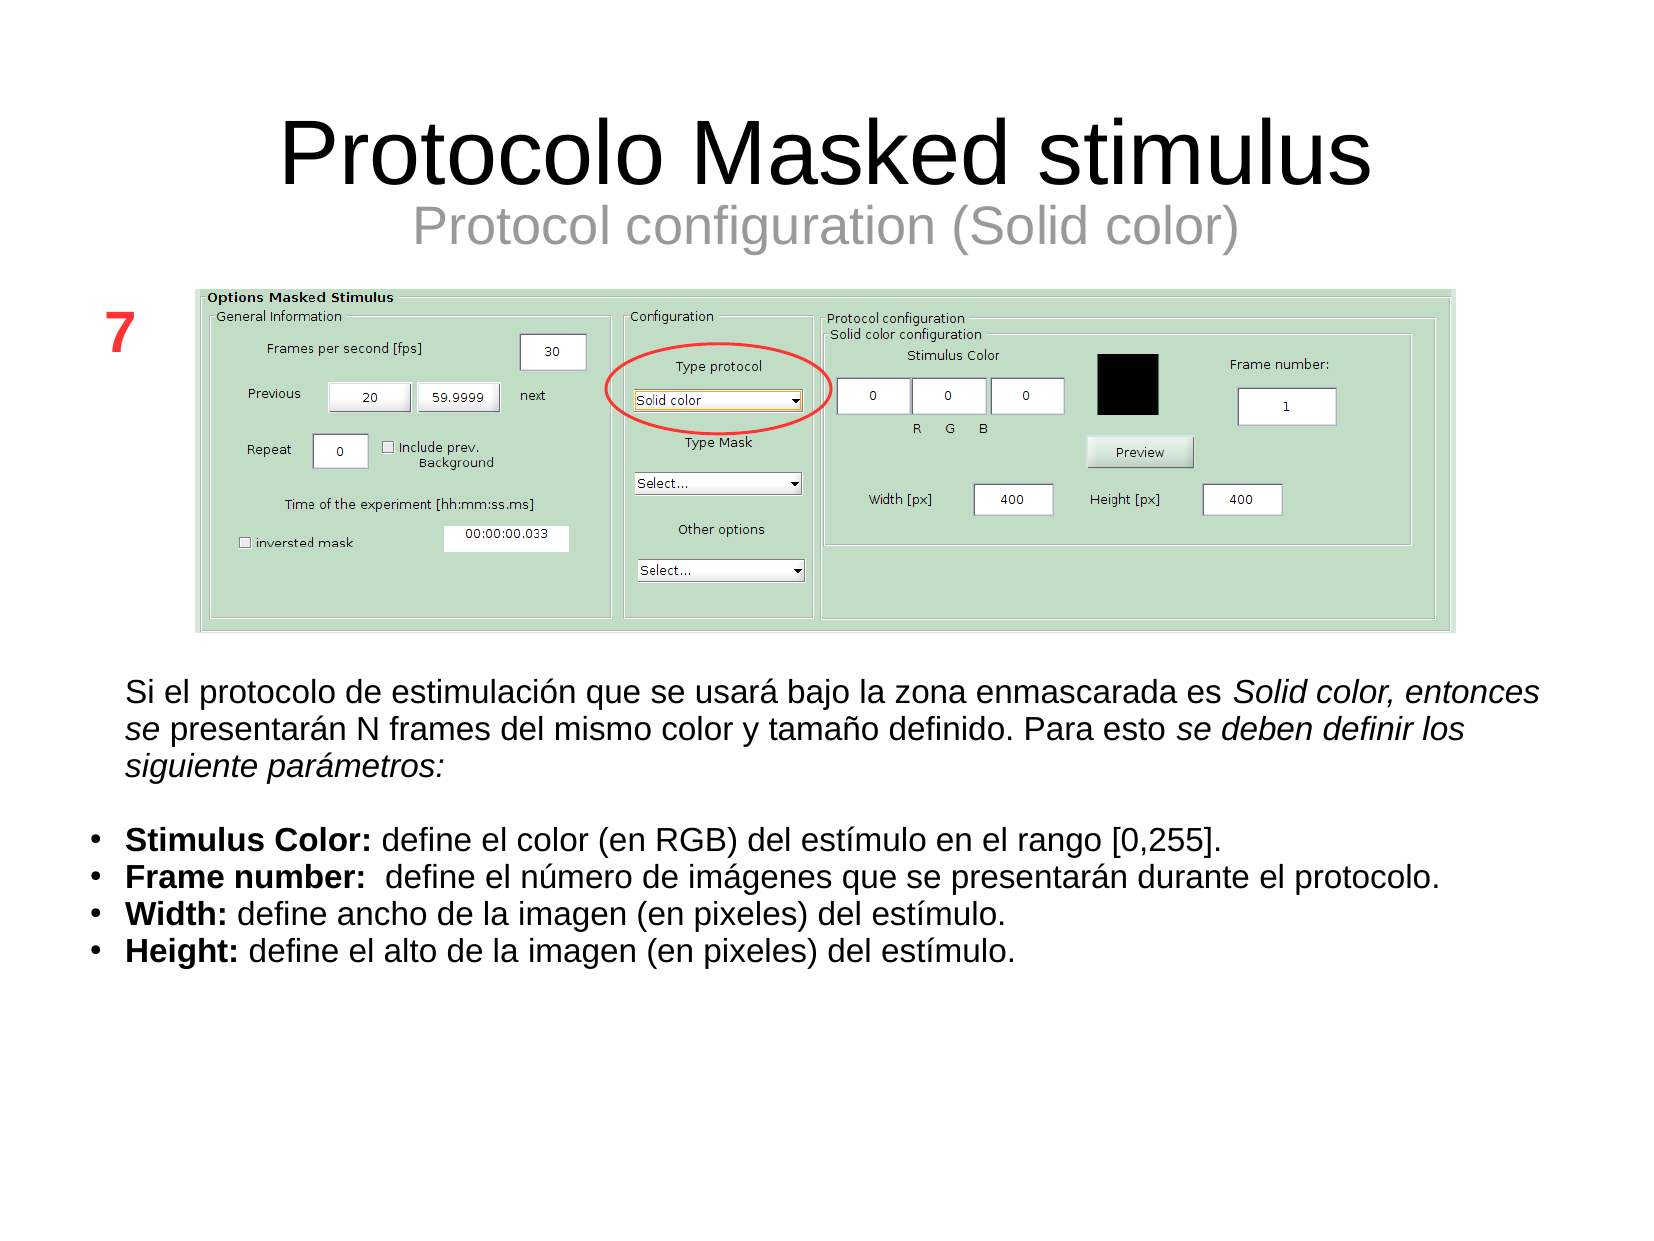

# Protocolo Masked stimulus
Protocol configuration (Solid color)
7
Si el protocolo de estimulación que se usará bajo la zona enmascarada es Solid color, entonces se presentarán N frames del mismo color y tamaño definido. Para esto se deben definir los siguiente parámetros:
Stimulus Color: define el color (en RGB) del estímulo en el rango [0,255].
Frame number: define el número de imágenes que se presentarán durante el protocolo.
Width: define ancho de la imagen (en pixeles) del estímulo.
Height: define el alto de la imagen (en pixeles) del estímulo.